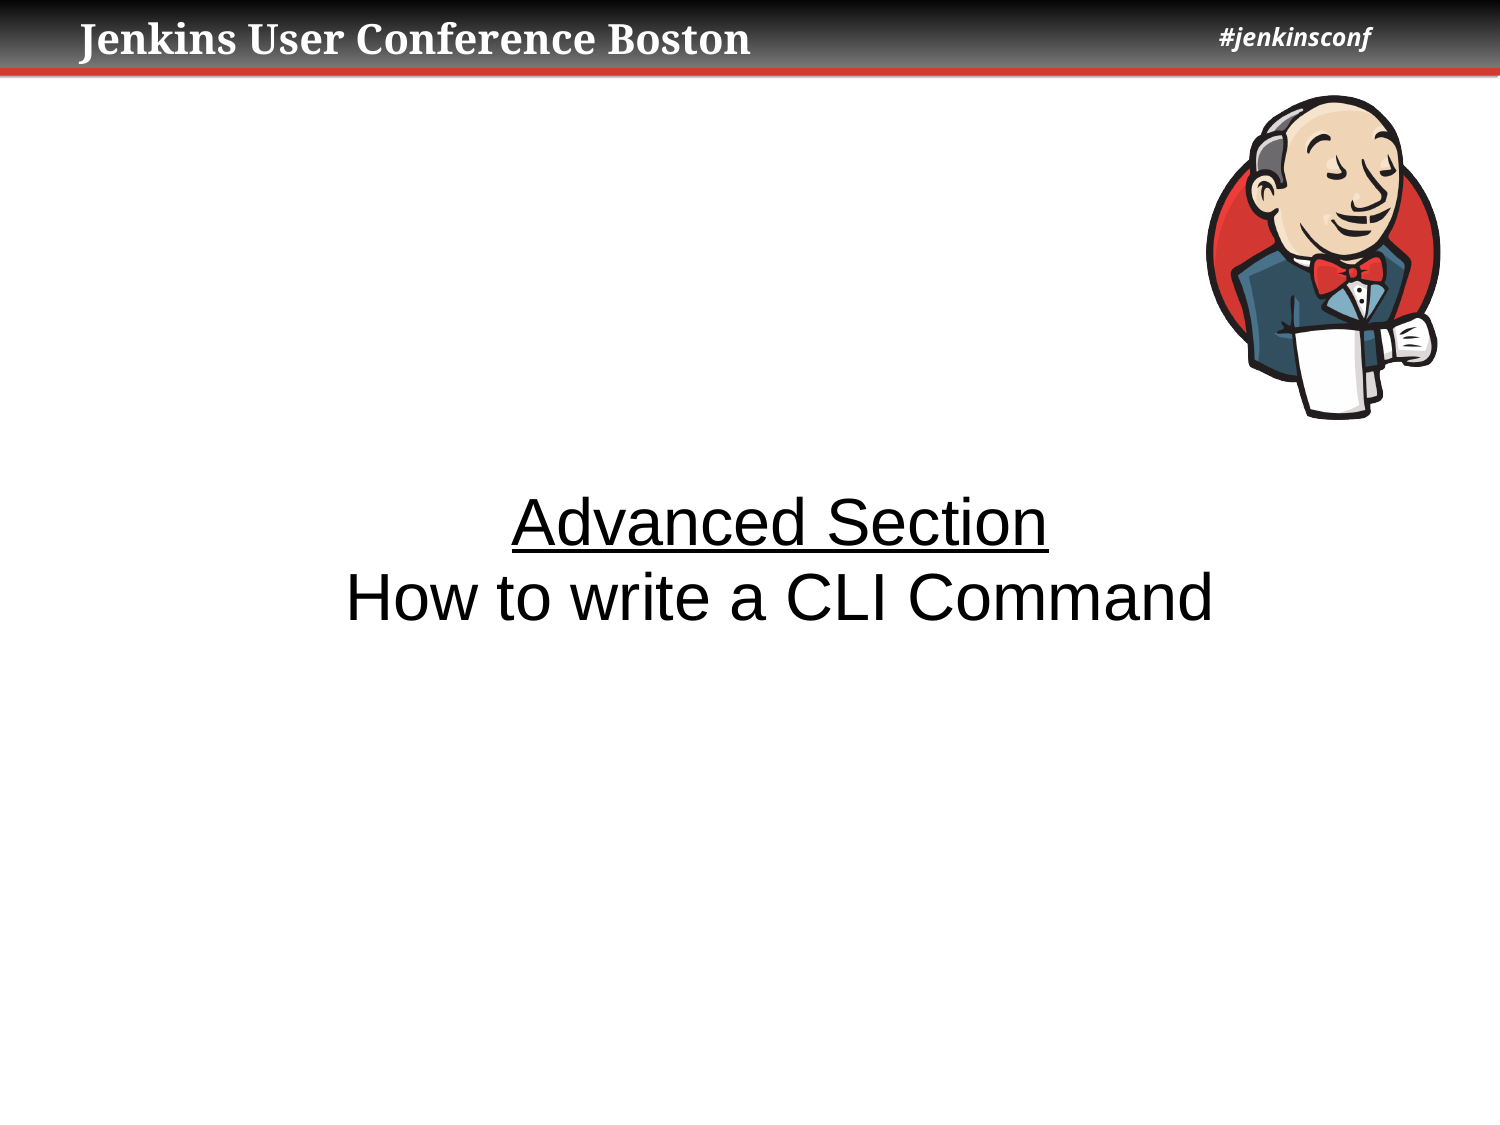

# Advanced Section
How to write a CLI Command